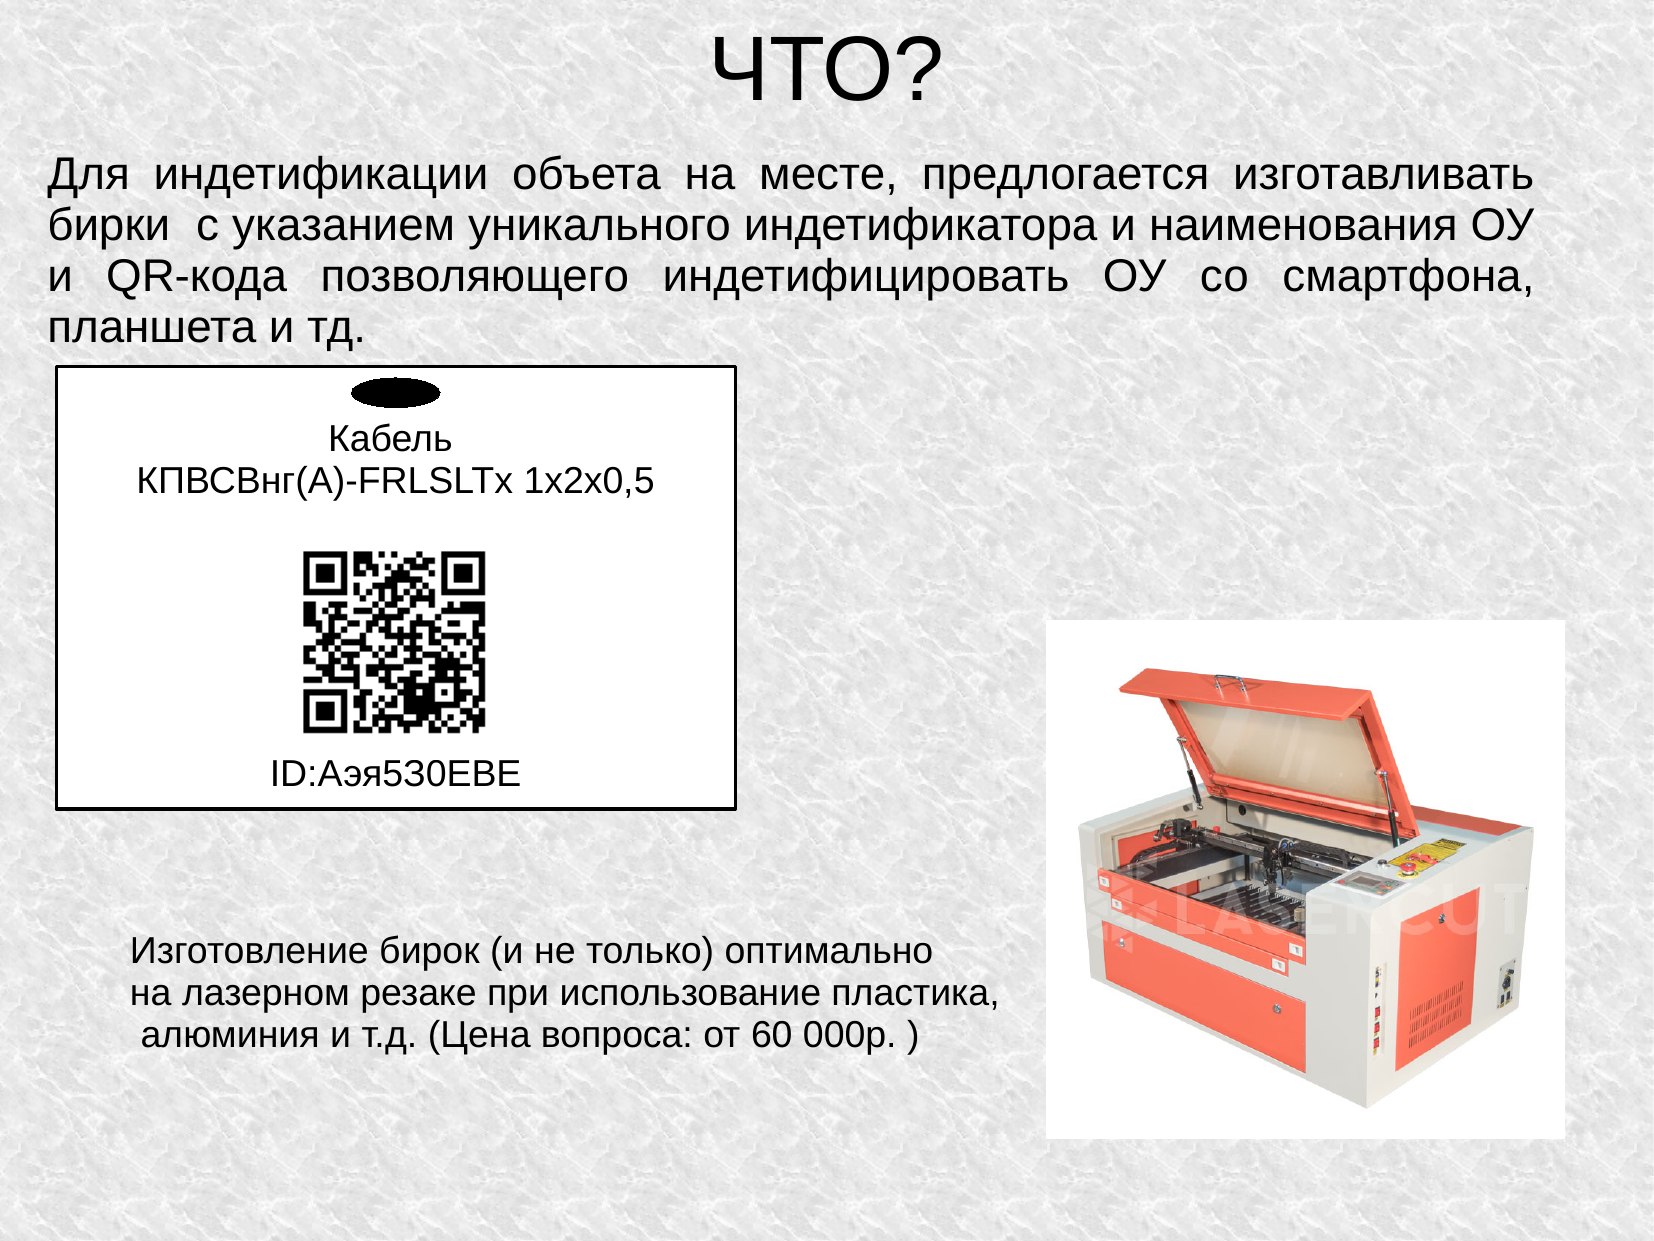

# ЧТО?
Для индетификации объета на месте, предлогается изготавливать бирки с указанием уникального индетификатора и наименования ОУ и QR-кода позволяющего индетифицировать ОУ со смартфона, планшета и тд.
Кабель
КПВСВнг(А)-FRLSLTx 1х2х0,5
ID:Аэя5З0ЕВЕ
Изготовление бирок (и не только) оптимально
на лазерном резаке при использование пластика,
 алюминия и т.д. (Цена вопроса: от 60 000р. )